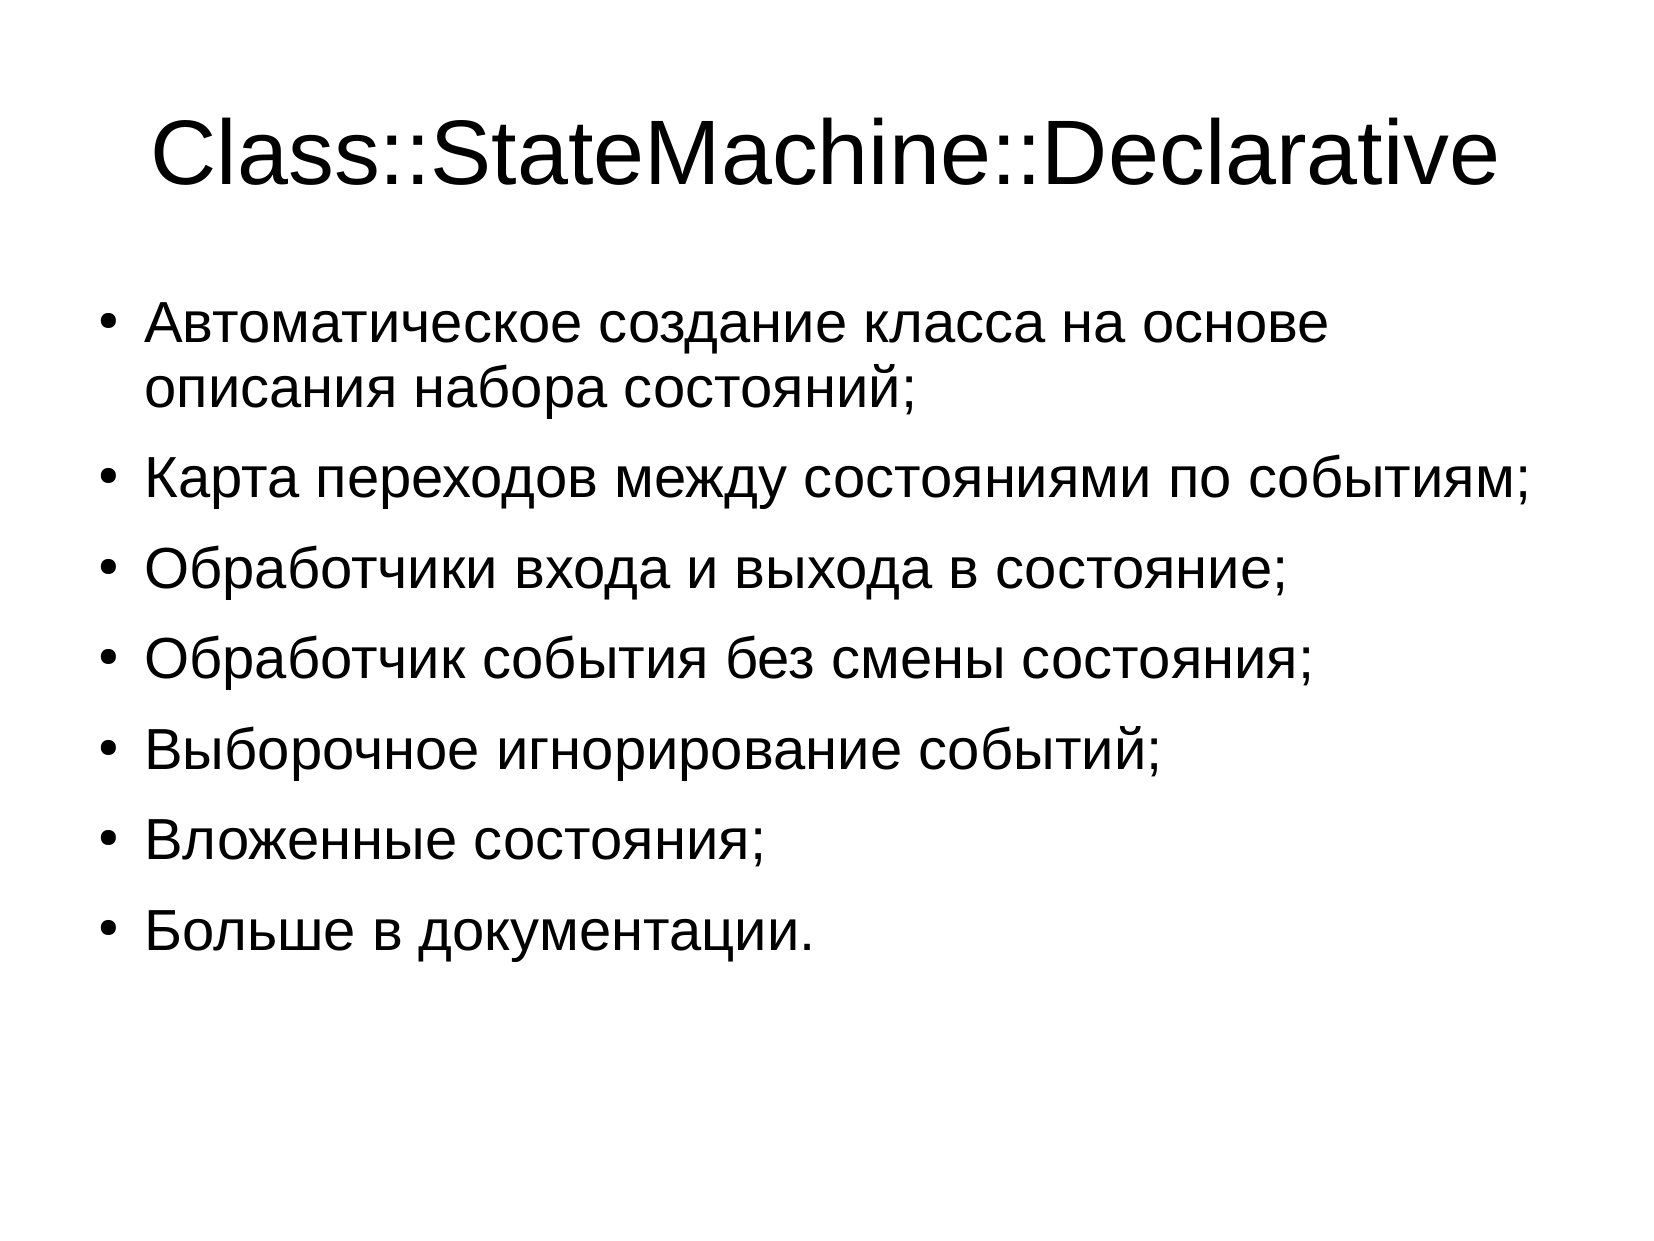

# Class::StateMachine::Declarative
Автоматическое создание класса на основе описания набора состояний;
Карта переходов между состояниями по событиям;
Обработчики входа и выхода в состояние;
Обработчик события без смены состояния;
Выборочное игнорирование событий;
Вложенные состояния;
Больше в документации.